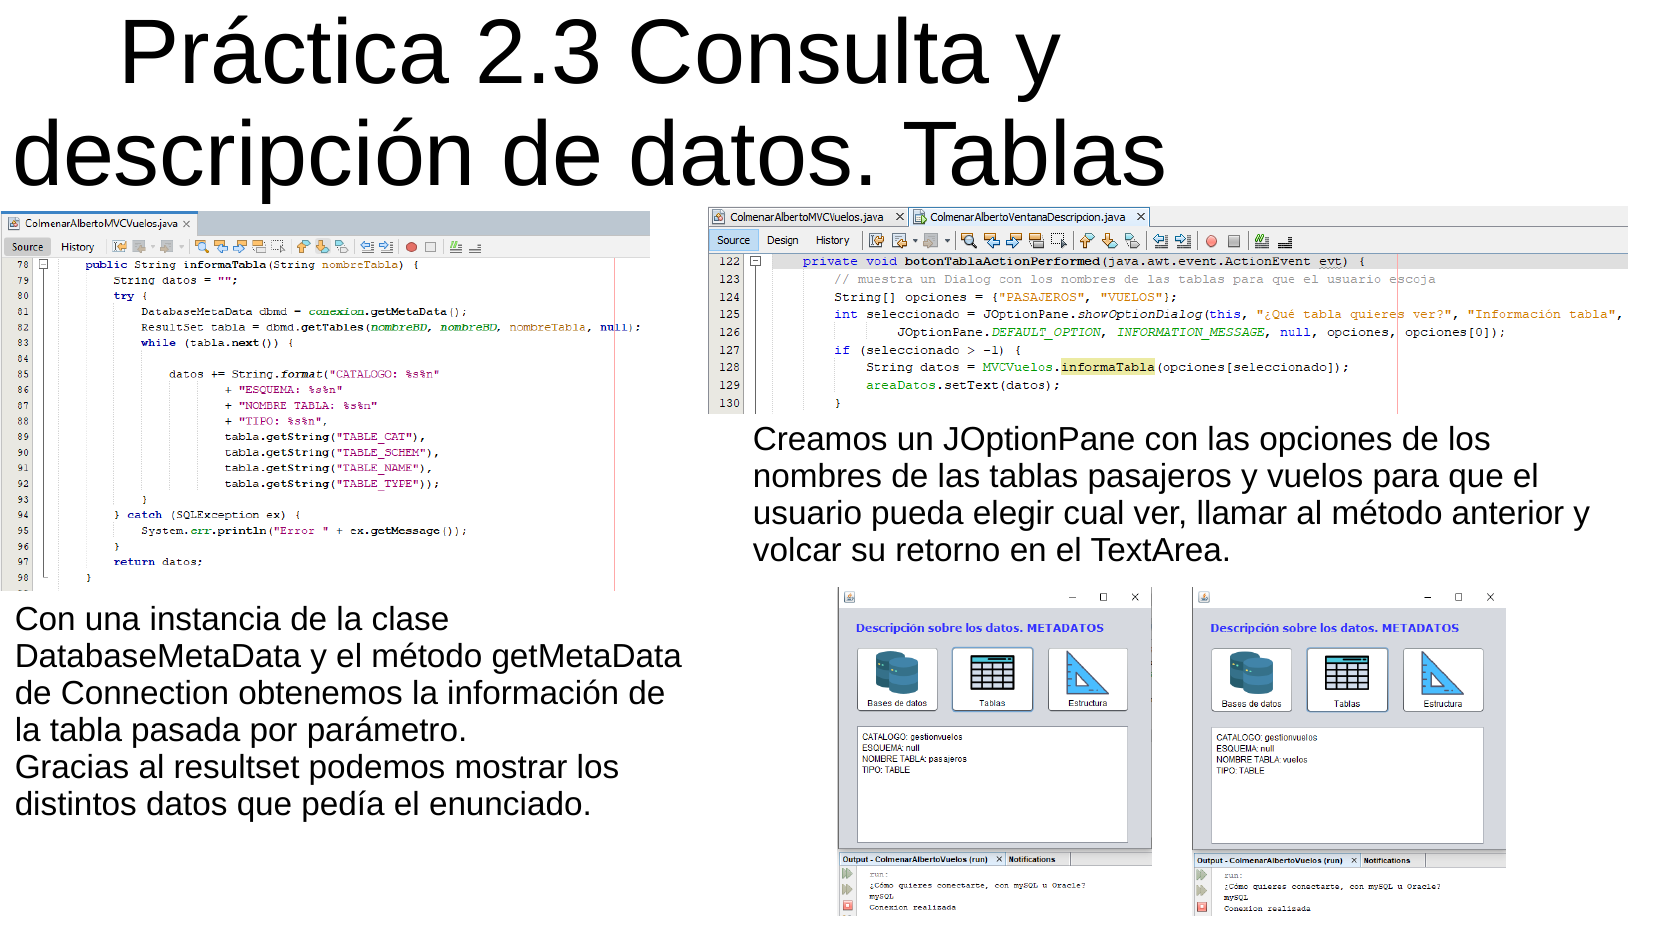

# Práctica 2.3 Consulta y descripción de datos. Tablas
Creamos un JOptionPane con las opciones de los nombres de las tablas pasajeros y vuelos para que el usuario pueda elegir cual ver, llamar al método anterior y volcar su retorno en el TextArea.
Con una instancia de la clase DatabaseMetaData y el método getMetaData de Connection obtenemos la información de la tabla pasada por parámetro.
Gracias al resultset podemos mostrar los distintos datos que pedía el enunciado.